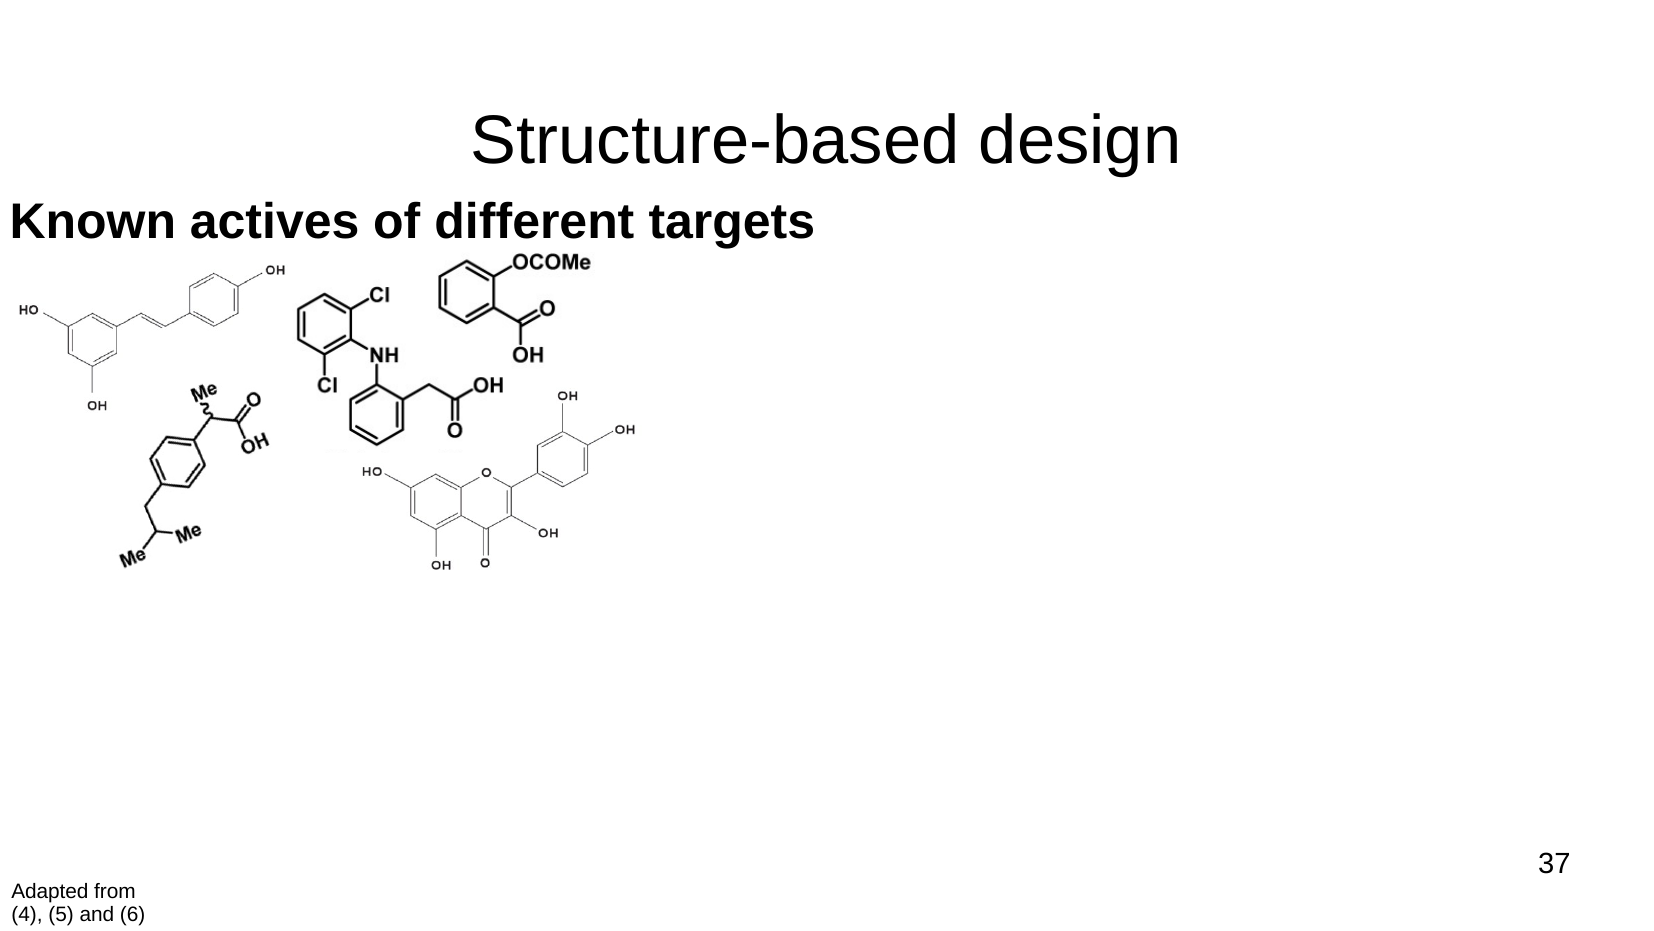

# Structure-based design
Known actives of different targets
37
Adapted from (4), (5) and (6)